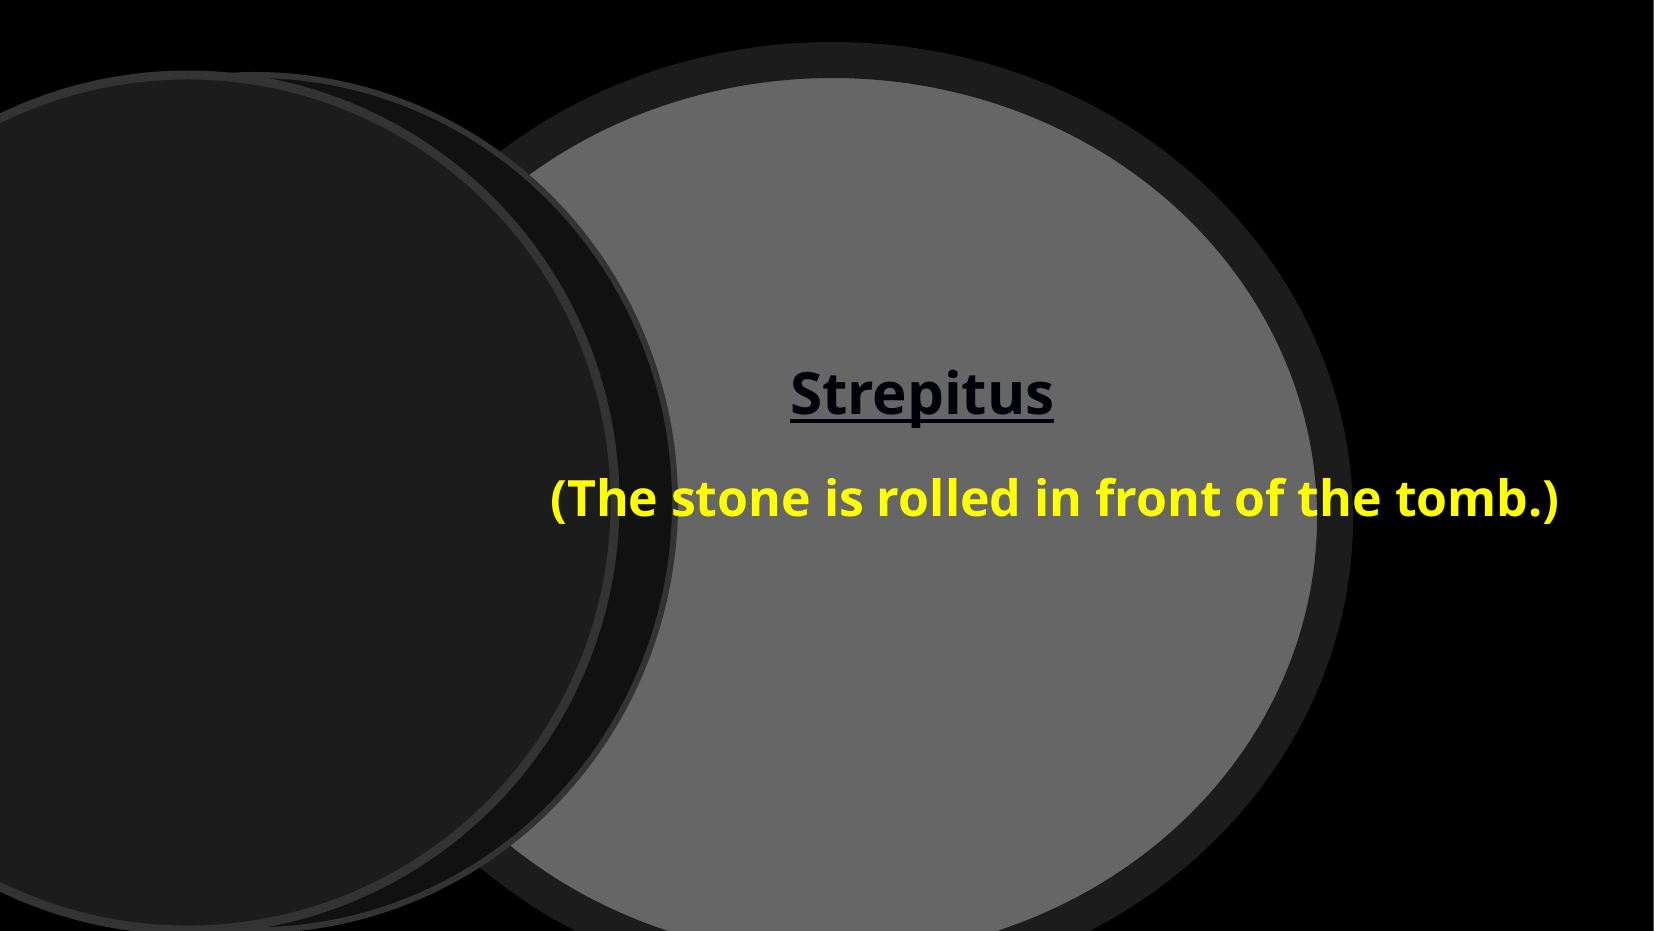

Strepitus
 (The stone is rolled in front of the tomb.)